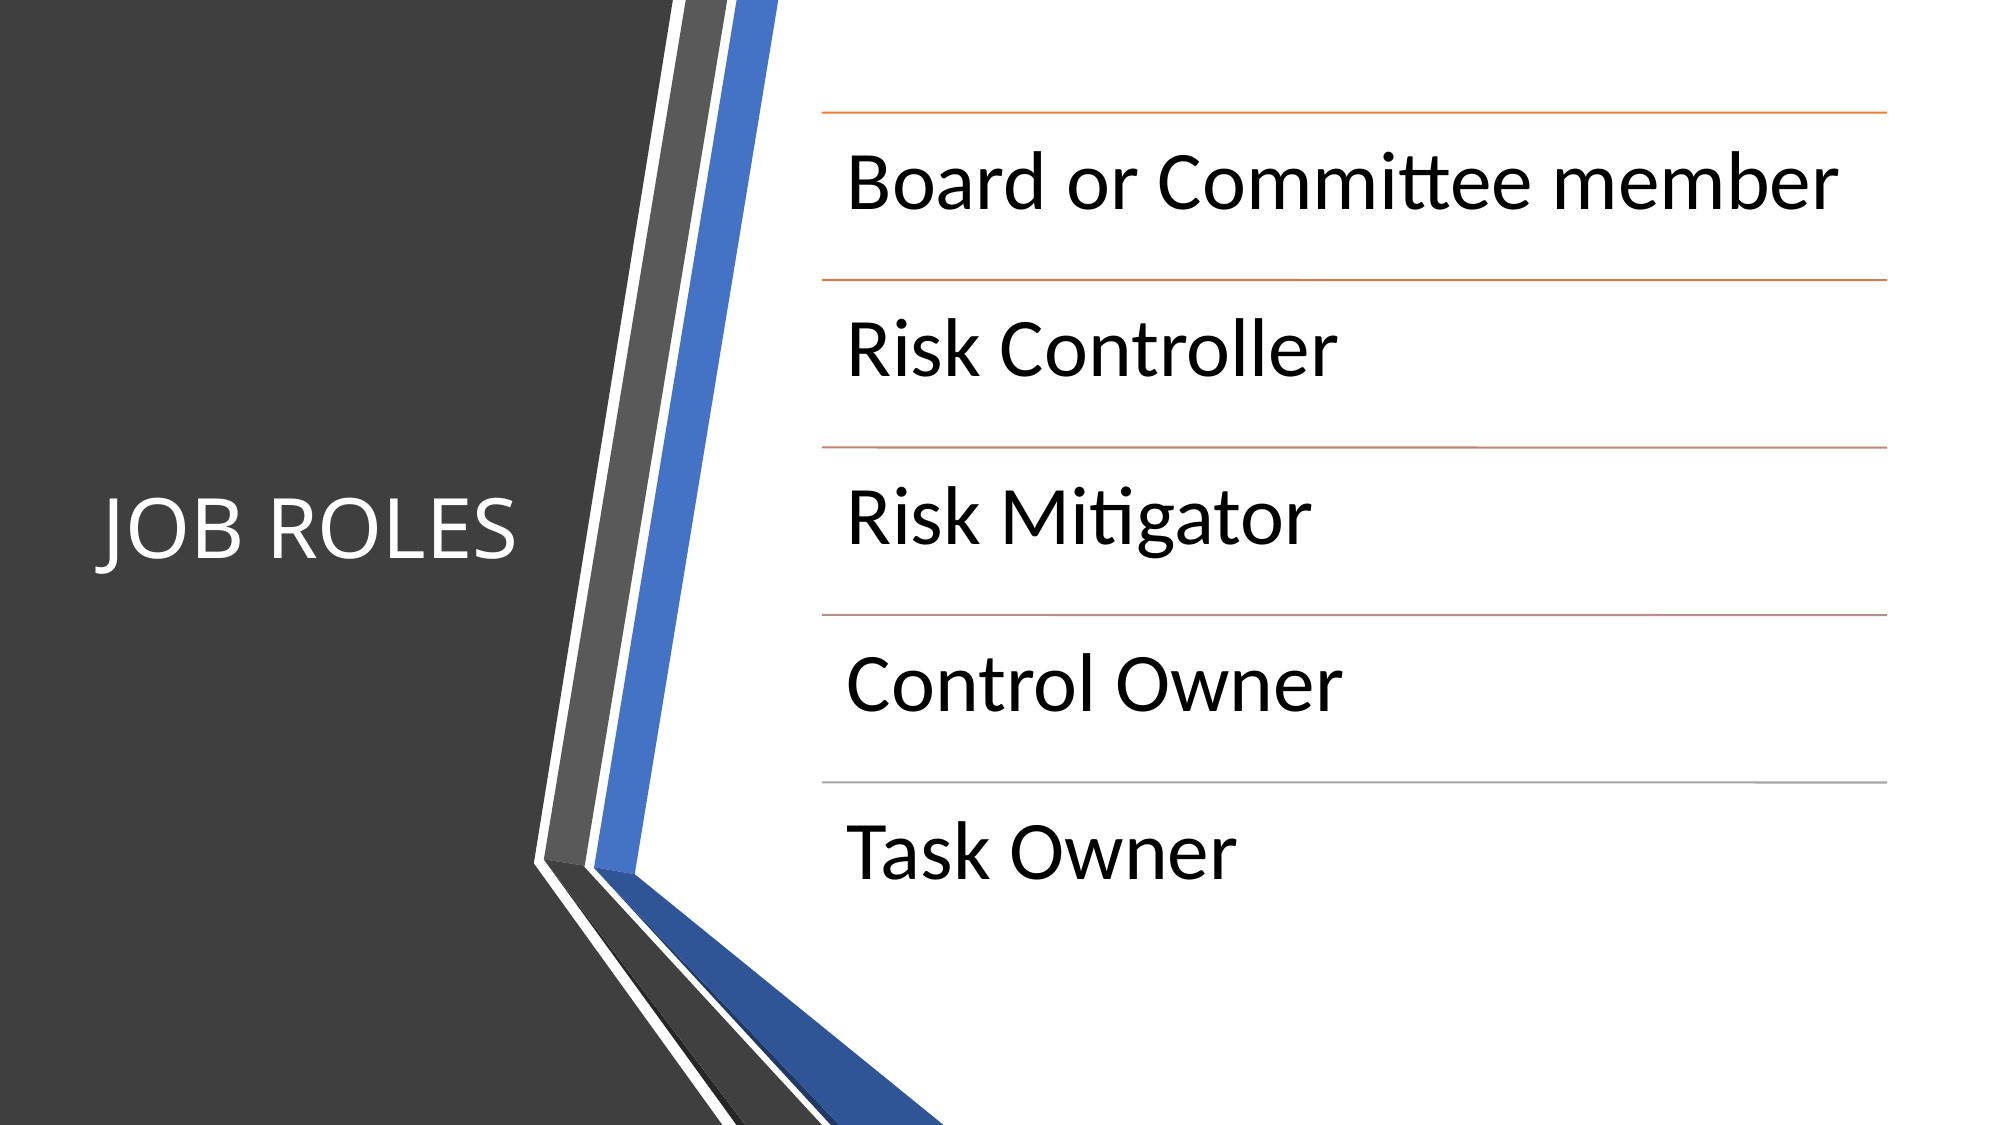

# JOB ROLES
Board or Committee member
Risk Controller
Risk Mitigator
Control Owner
Task Owner